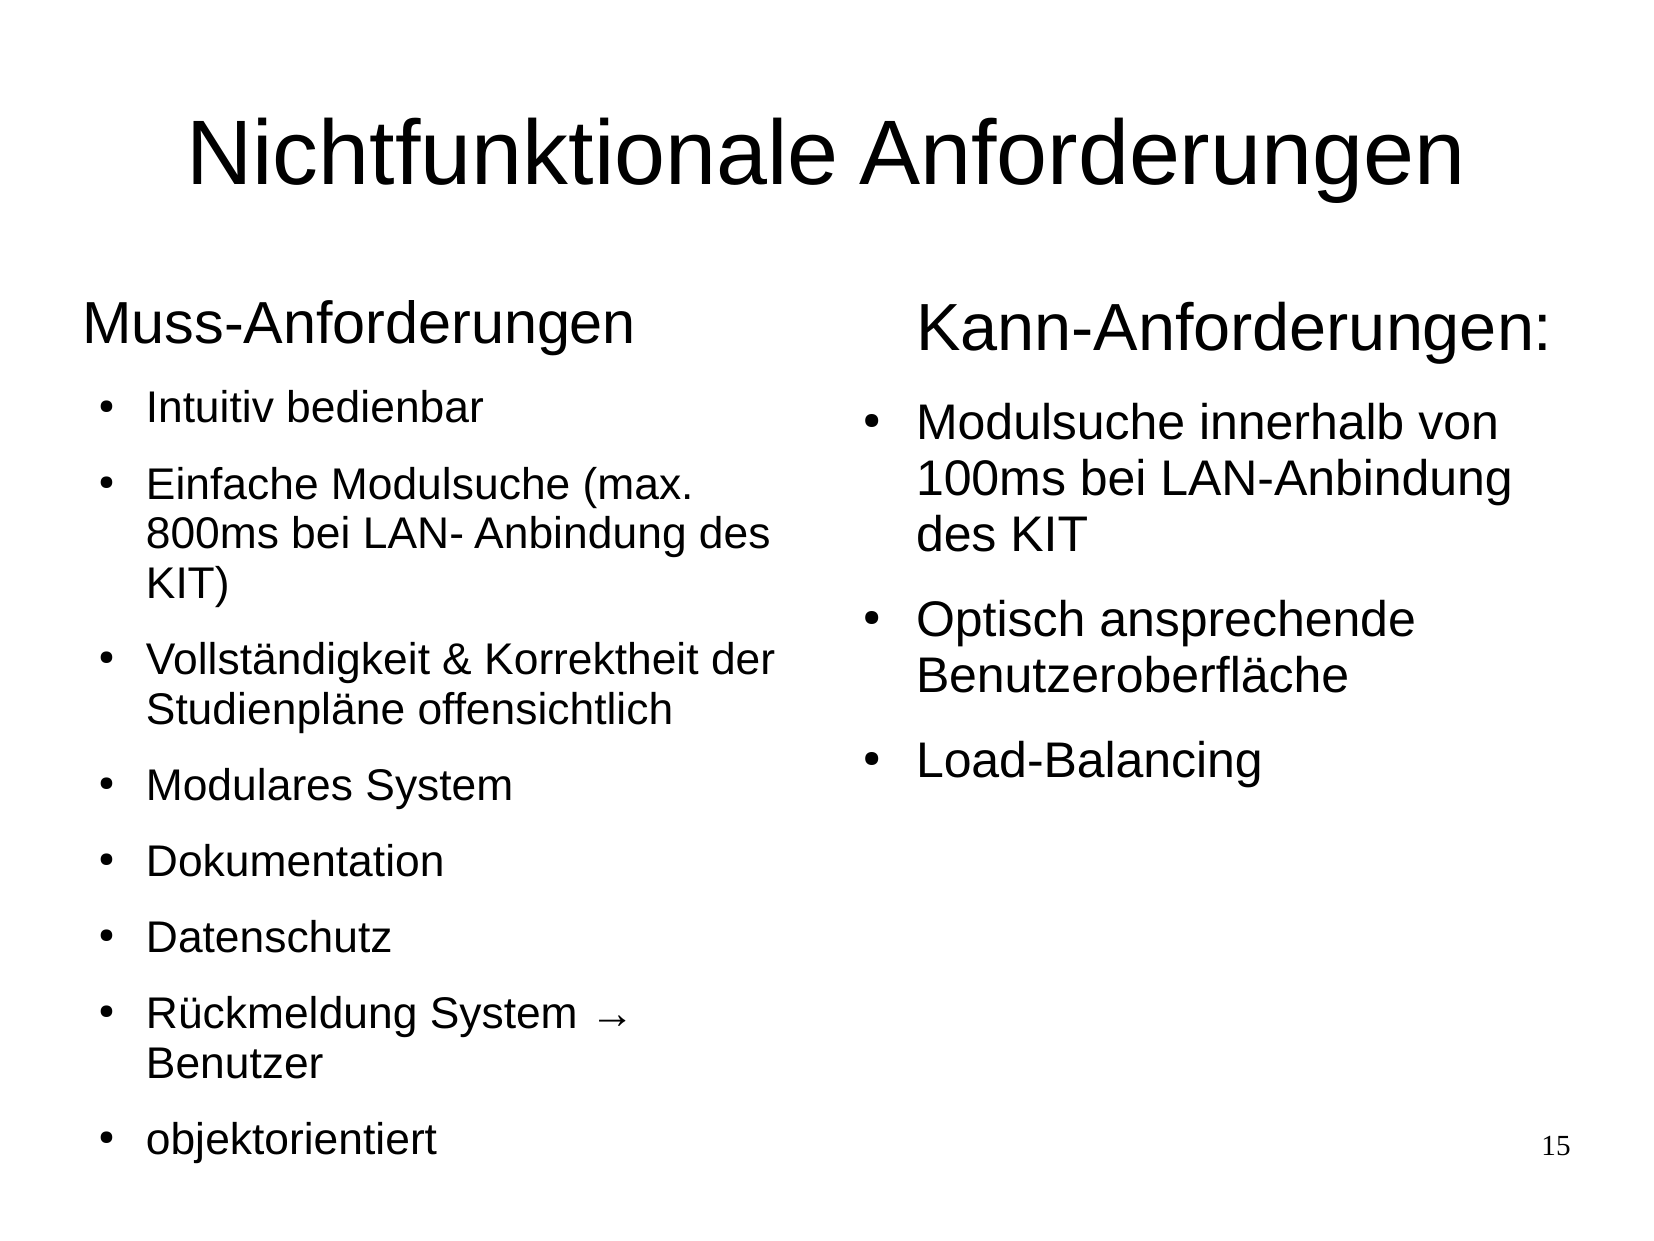

# Nichtfunktionale Anforderungen
Muss-Anforderungen
Intuitiv bedienbar
Einfache Modulsuche (max. 800ms bei LAN- Anbindung des KIT)
Vollständigkeit & Korrektheit der Studienpläne offensichtlich
Modulares System
Dokumentation
Datenschutz
Rückmeldung System → Benutzer
objektorientiert
Kann-Anforderungen:
Modulsuche innerhalb von 100ms bei LAN-Anbindung des KIT
Optisch ansprechende Benutzeroberfläche
Load-Balancing
15